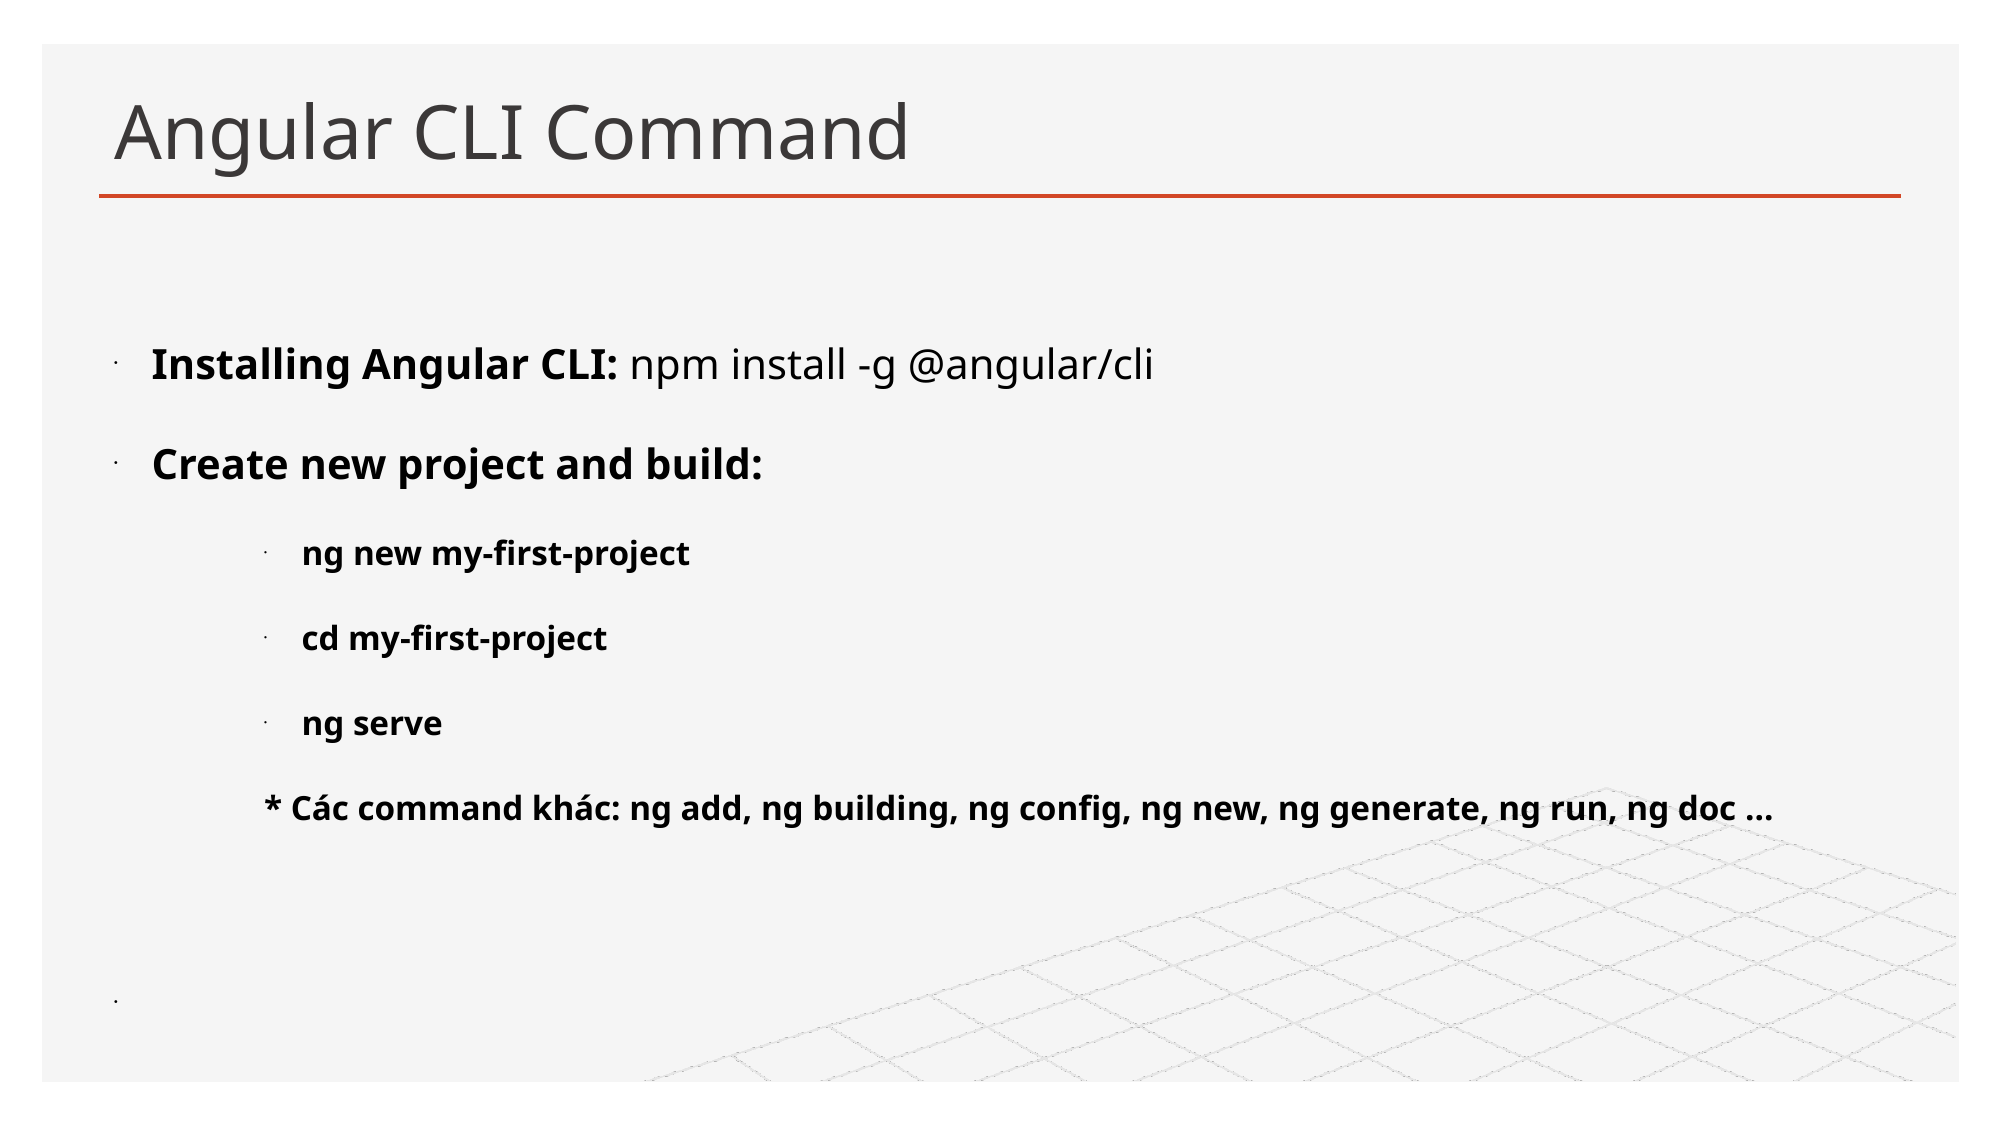

# Angular CLI Command
Installing Angular CLI: npm install -g @angular/cli
Create new project and build:
ng new my-first-project
cd my-first-project
ng serve
* Các command khác: ng add, ng building, ng config, ng new, ng generate, ng run, ng doc …